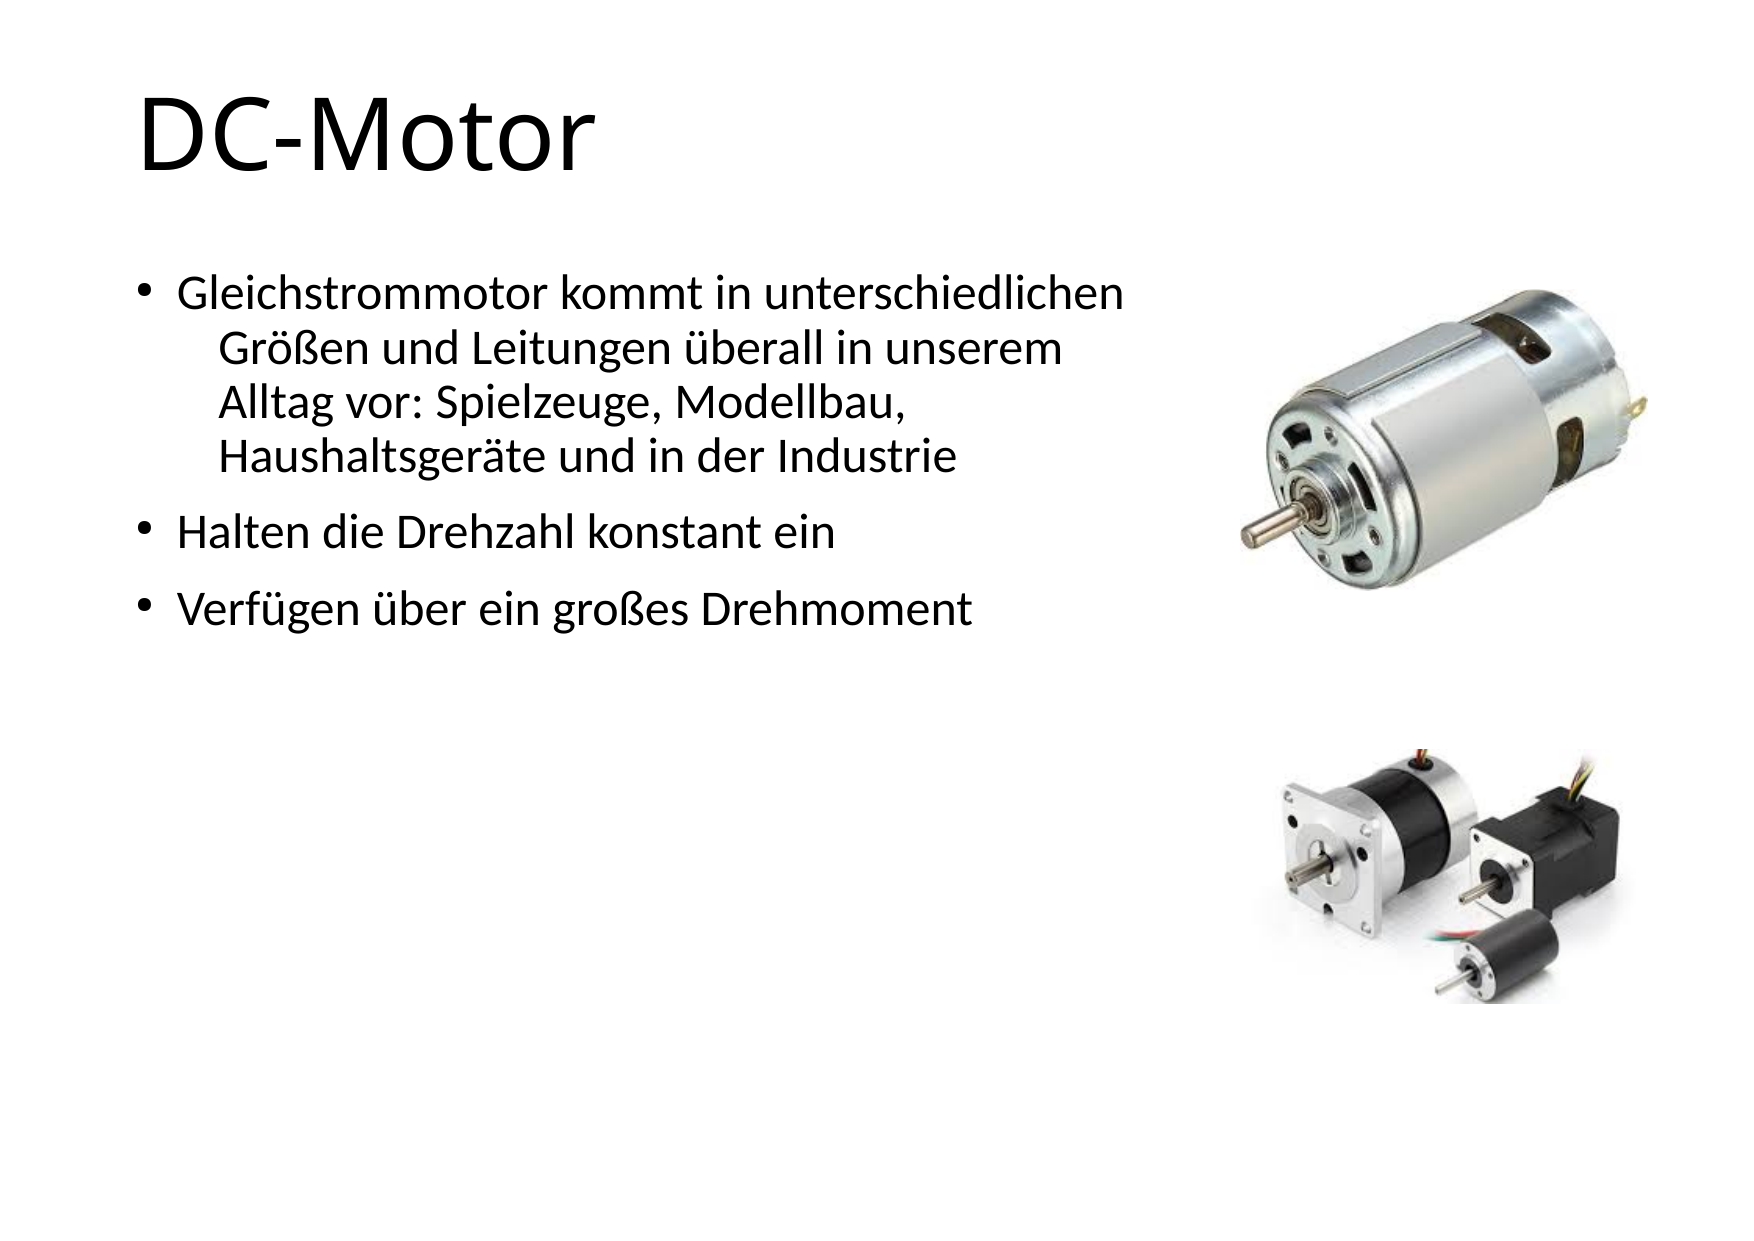

# DC-Motor
Gleichstrommotor kommt in unterschiedlichen Größen und Leitungen überall in unserem Alltag vor: Spielzeuge, Modellbau, Haushaltsgeräte und in der Industrie
Halten die Drehzahl konstant ein
Verfügen über ein großes Drehmoment